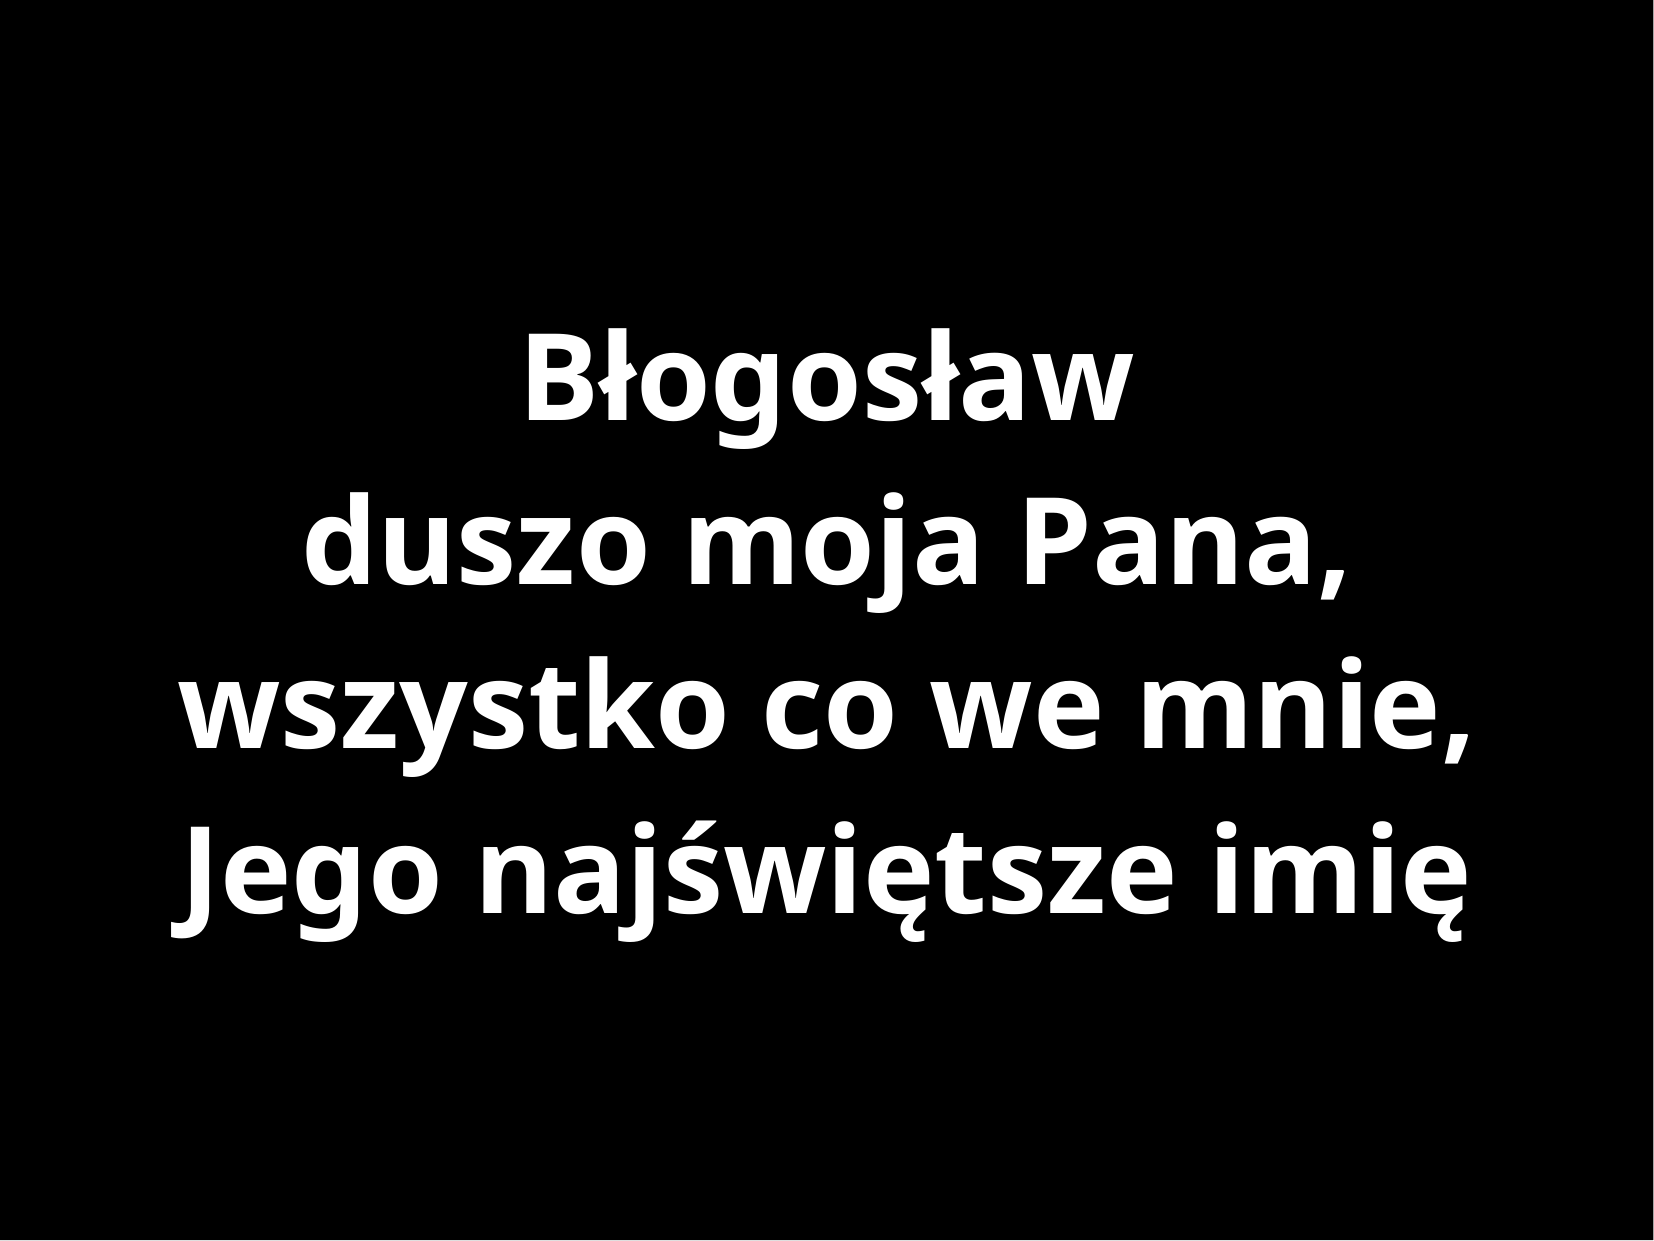

# Błogosław duszo moja Pana, wszystko co we mnie, Jego najświętsze imię